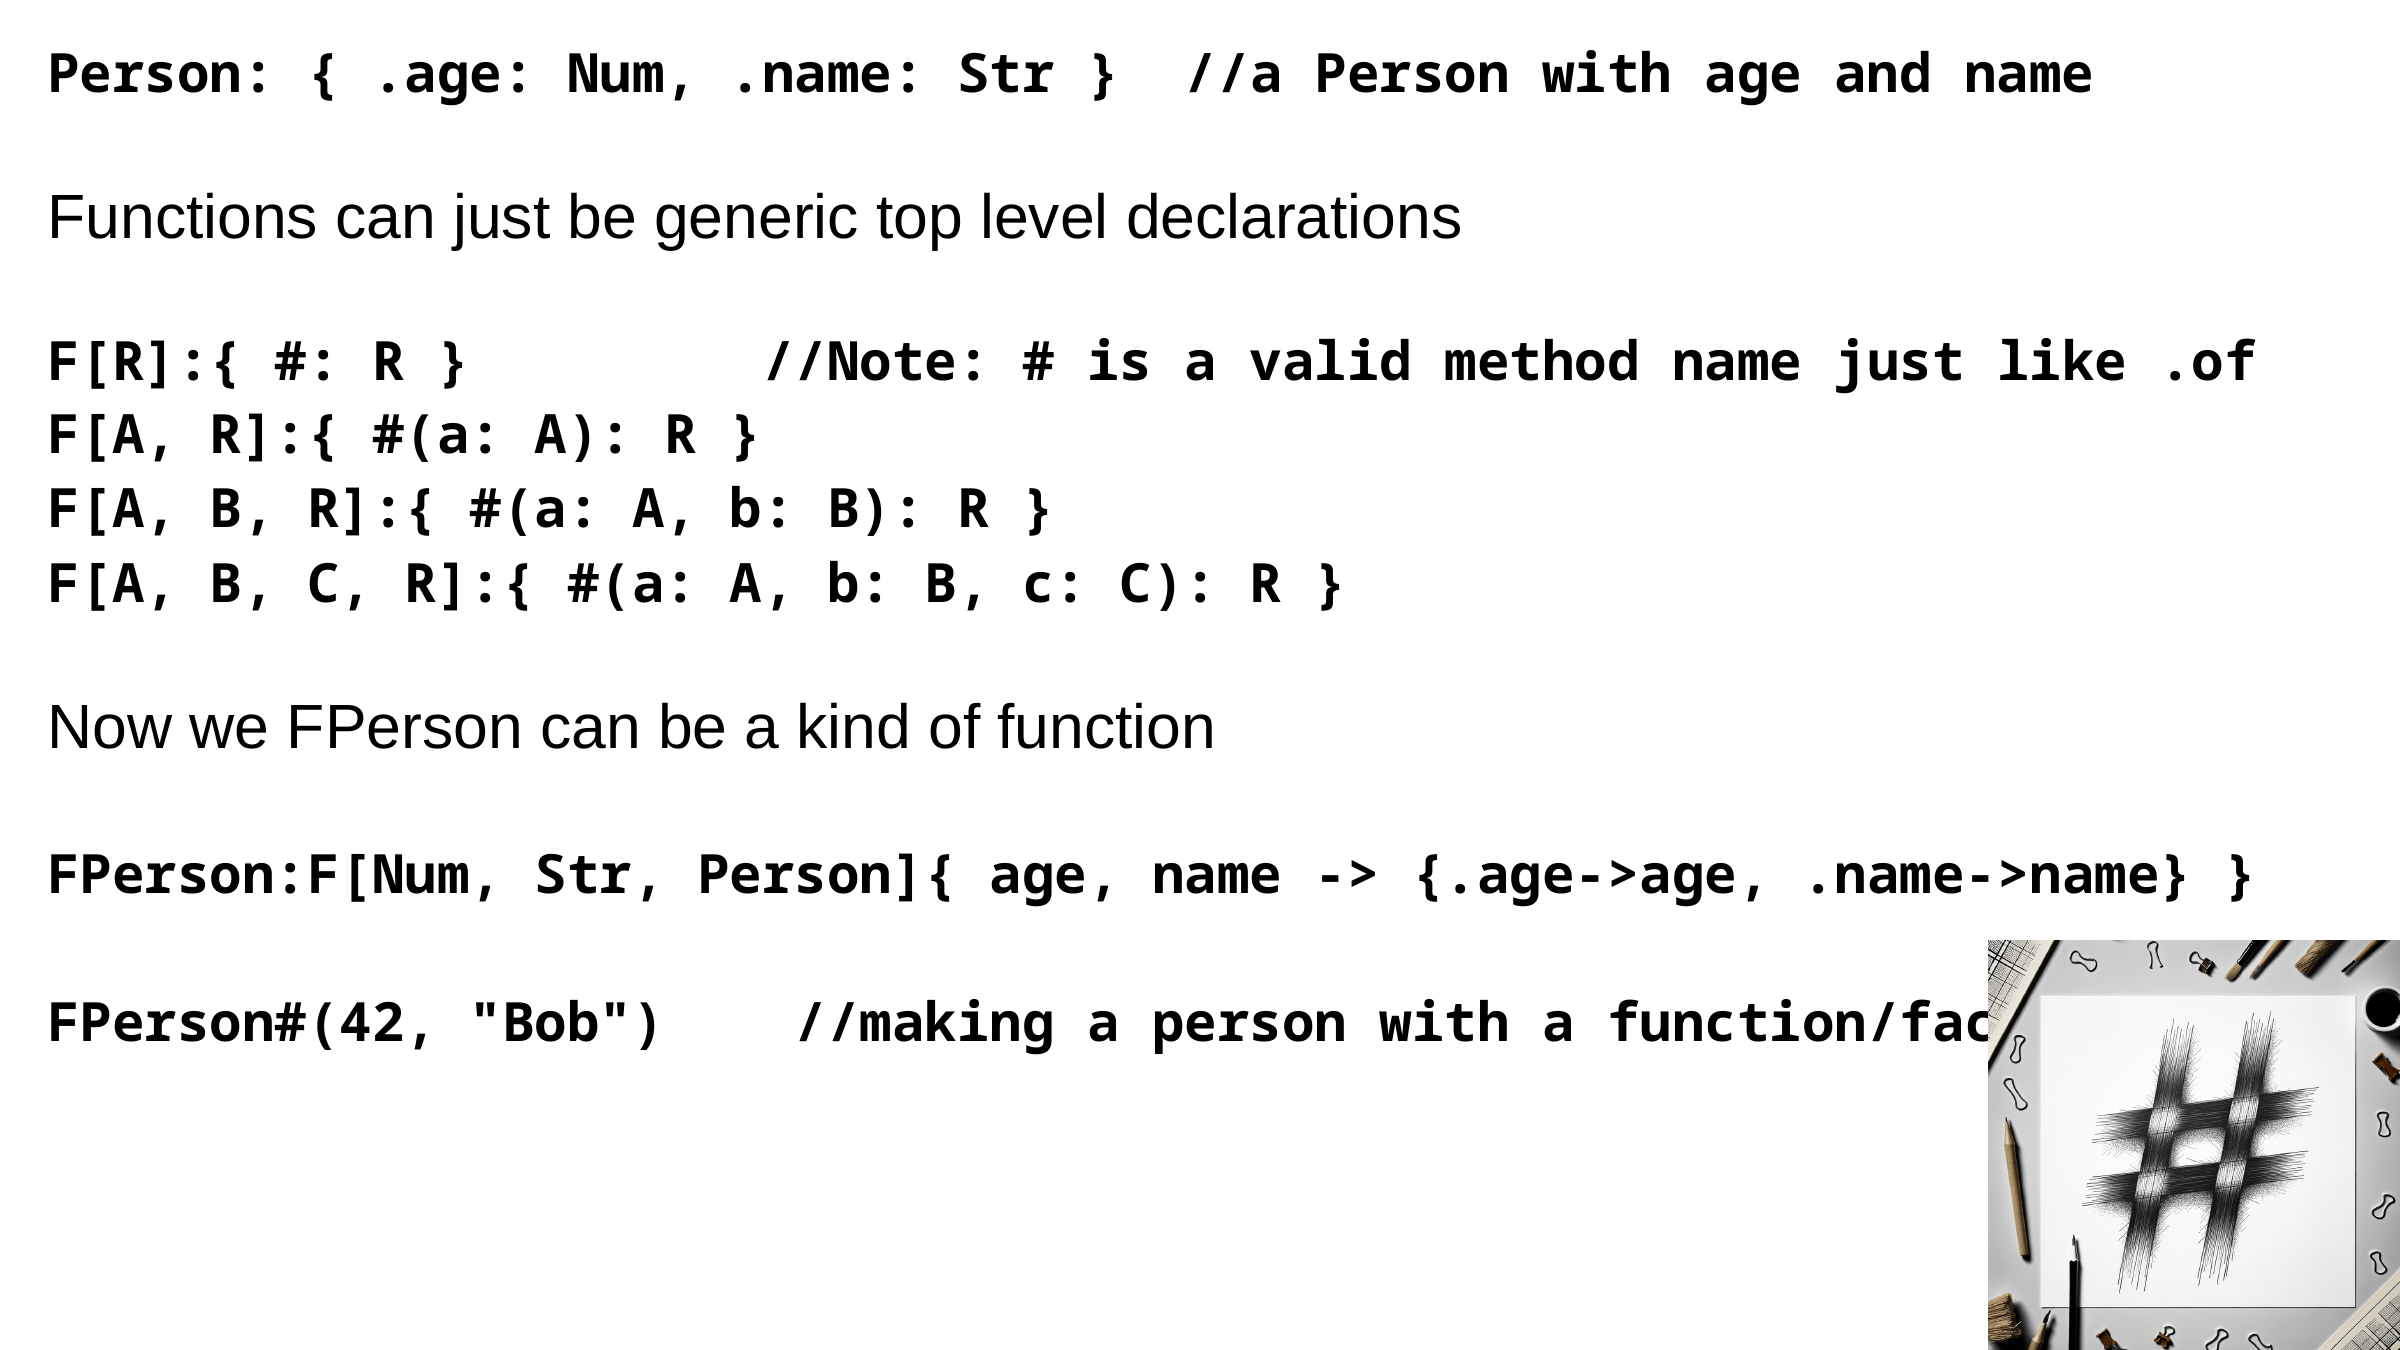

Person: { .age: Num, .name: Str } //a Person with age and name
Functions can just be generic top level declarations
F[R]:{ #: R } //Note: # is a valid method name just like .of
F[A, R]:{ #(a: A): R }
F[A, B, R]:{ #(a: A, b: B): R }
F[A, B, C, R]:{ #(a: A, b: B, c: C): R }
Now we FPerson can be a kind of function
FPerson:F[Num, Str, Person]{ age, name -> {.age->age, .name->name} }
FPerson#(42, "Bob") //making a person with a function/factory